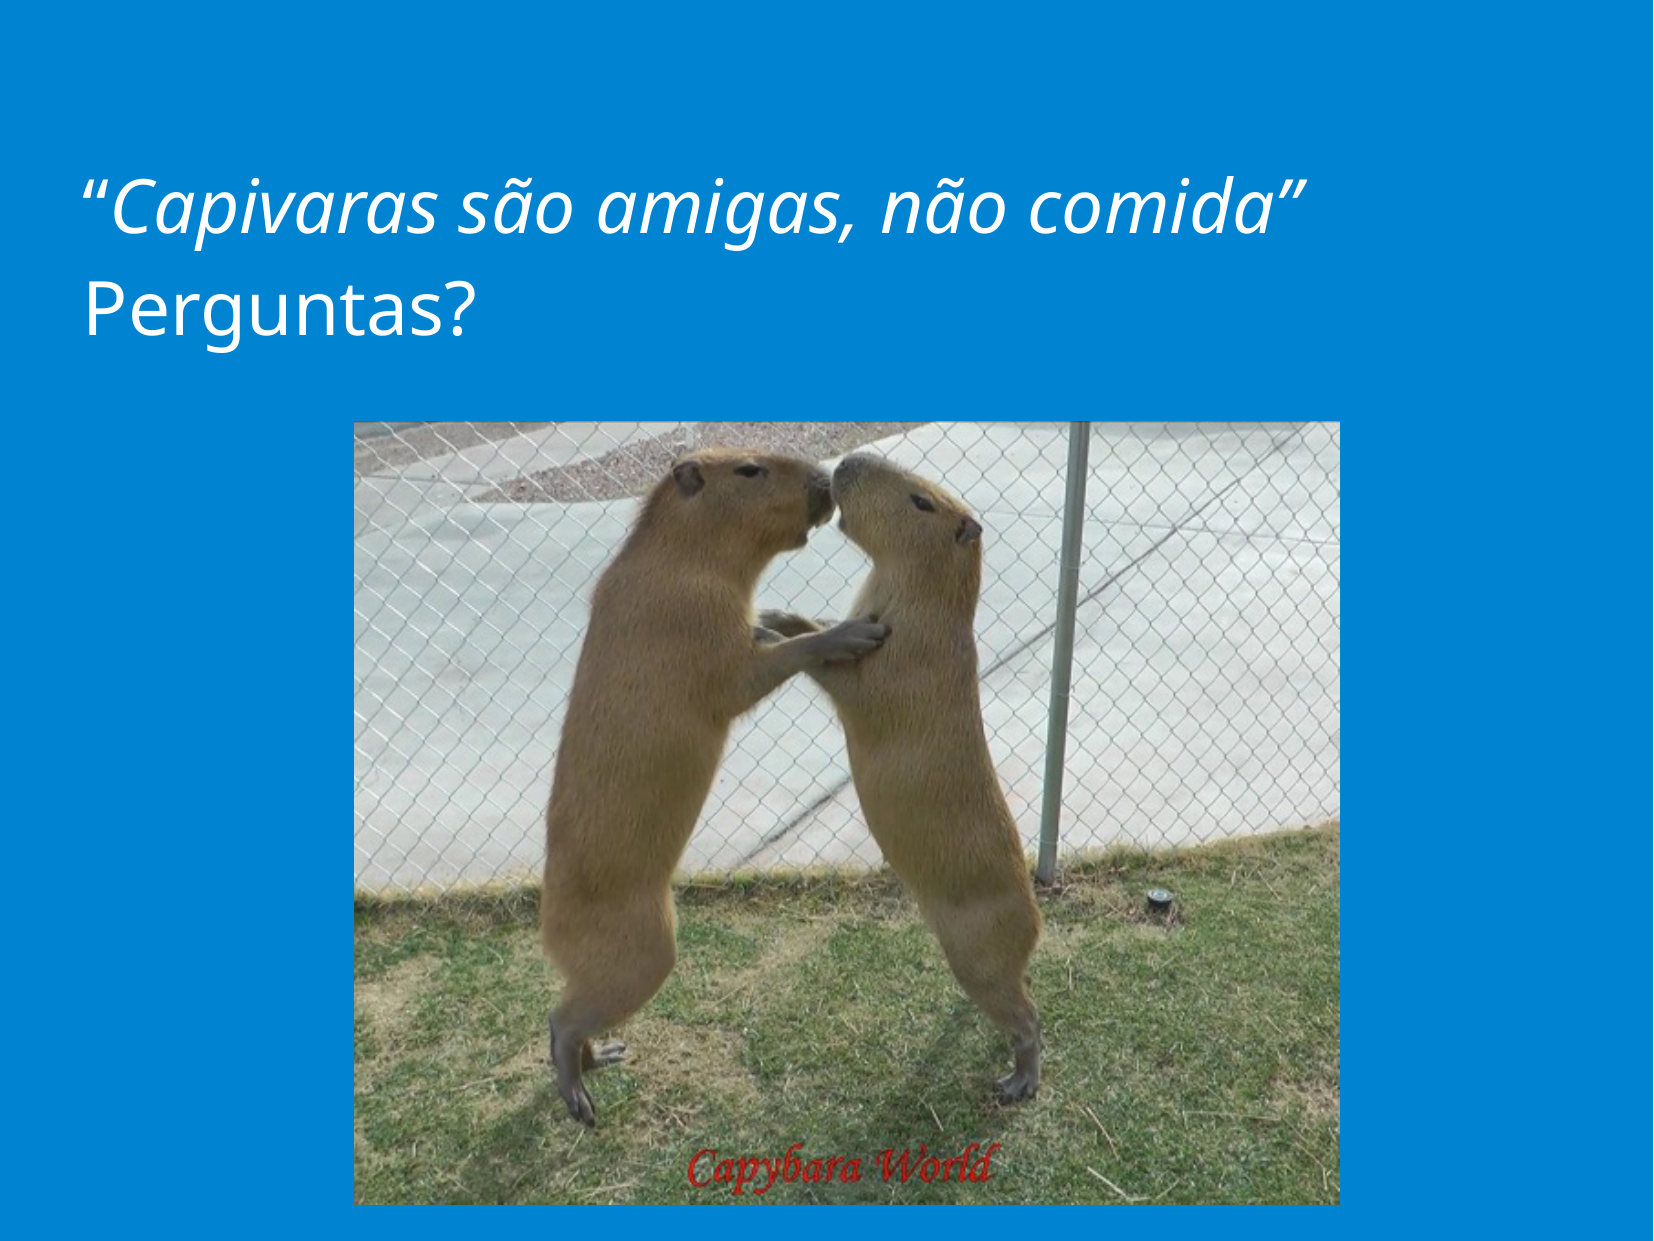

# “Capivaras são amigas, não comida” Perguntas?